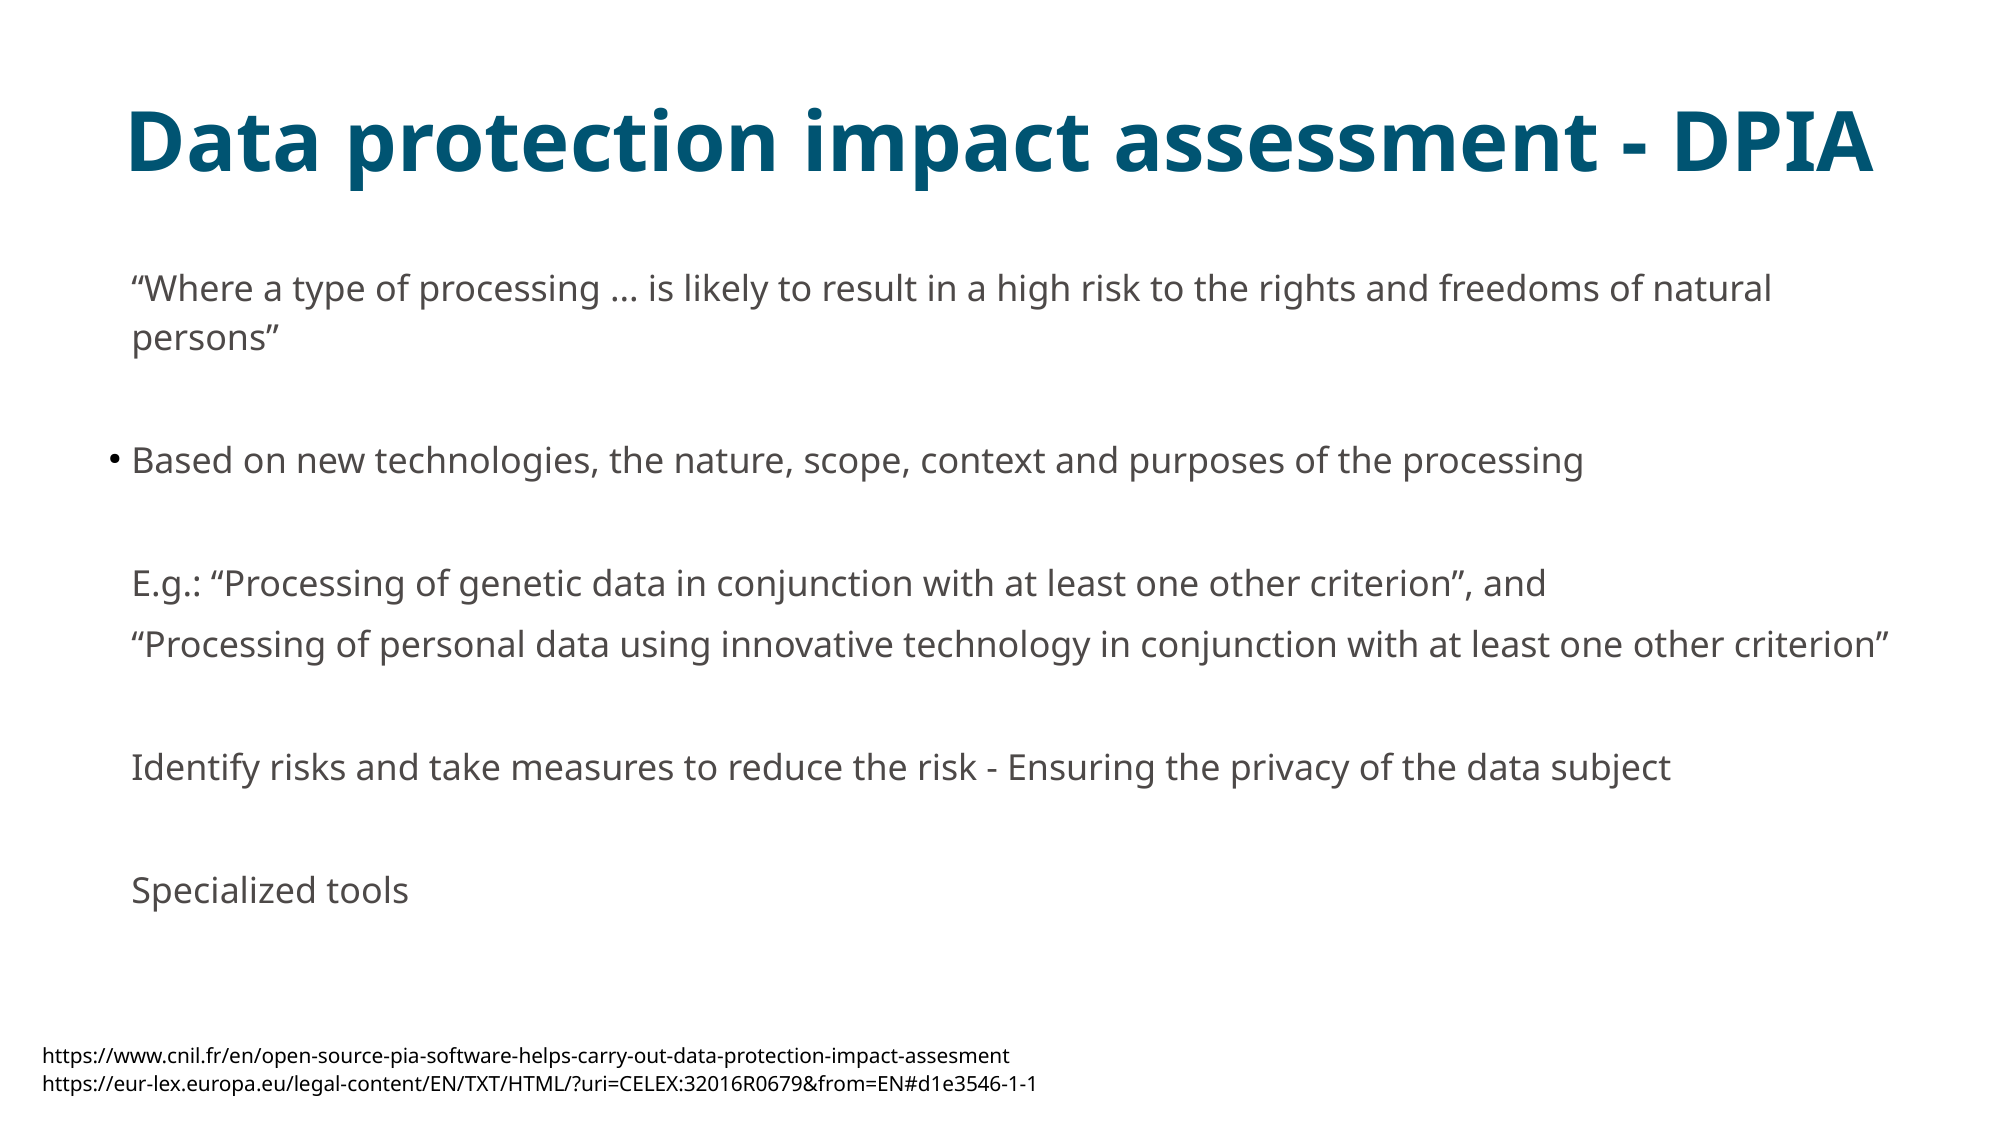

# Data protection impact assessment - DPIA
“Where a type of processing ... is likely to result in a high risk to the rights and freedoms of natural persons”
Based on new technologies, the nature, scope, context and purposes of the processing
E.g.: “Processing of genetic data in conjunction with at least one other criterion”, and
“Processing of personal data using innovative technology in conjunction with at least one other criterion”
Identify risks and take measures to reduce the risk - Ensuring the privacy of the data subject
Specialized tools
https://www.cnil.fr/en/open-source-pia-software-helps-carry-out-data-protection-impact-assesment
https://eur-lex.europa.eu/legal-content/EN/TXT/HTML/?uri=CELEX:32016R0679&from=EN#d1e3546-1-1